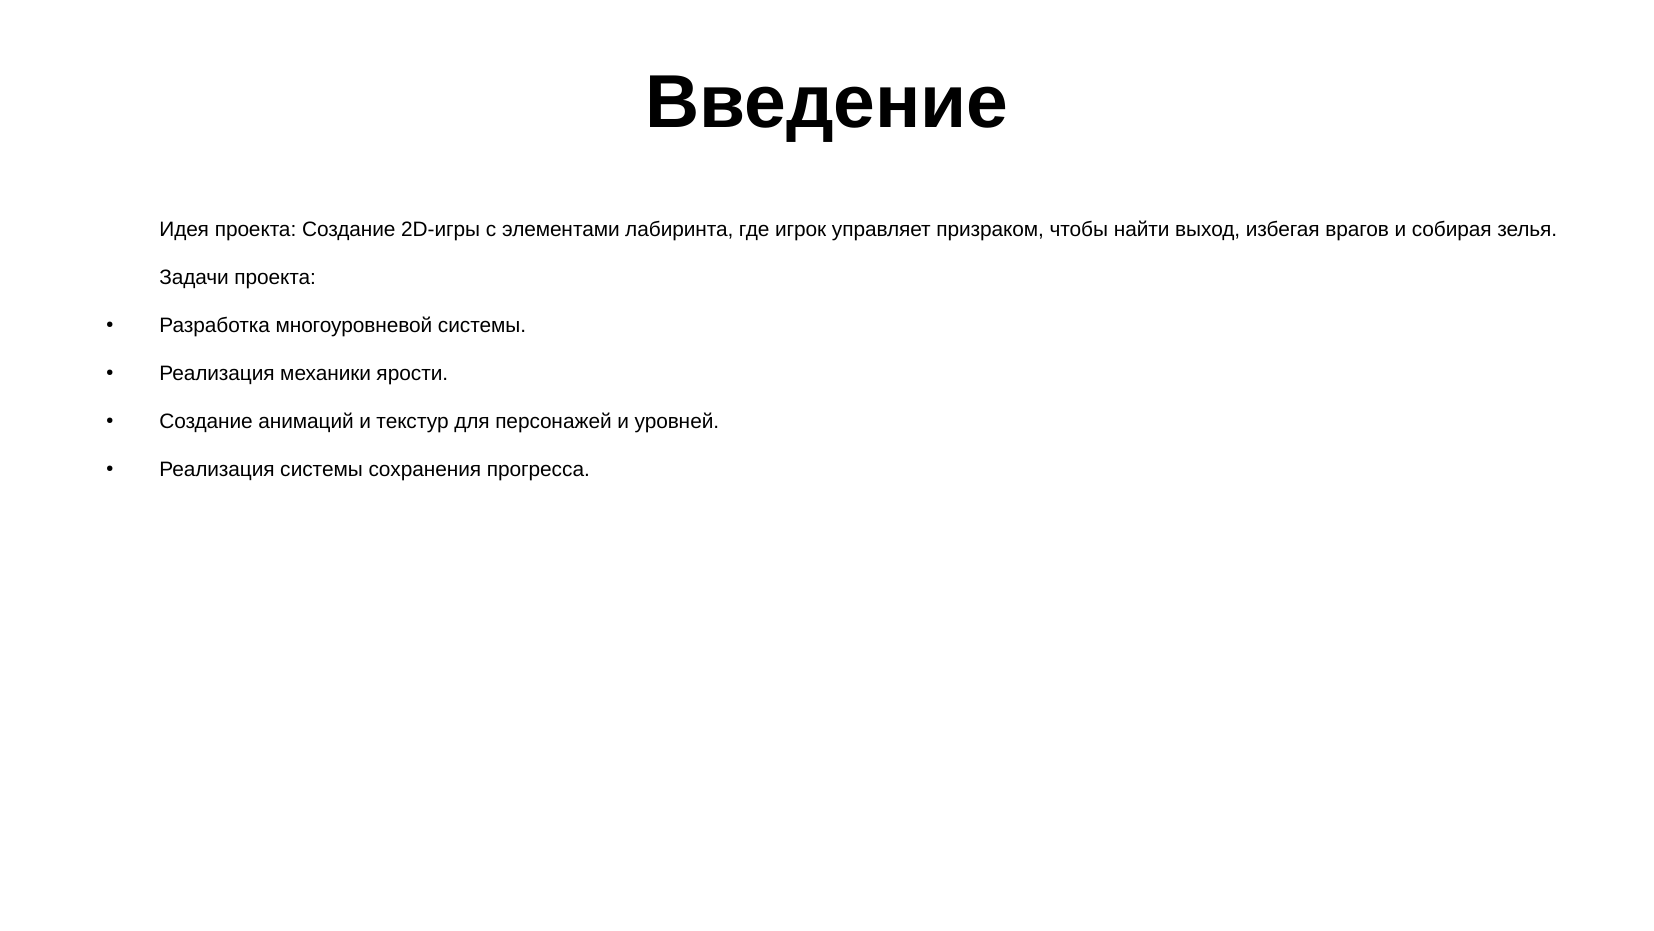

# Введение
Идея проекта: Создание 2D-игры с элементами лабиринта, где игрок управляет призраком, чтобы найти выход, избегая врагов и собирая зелья.
Задачи проекта:
Разработка многоуровневой системы.
Реализация механики ярости.
Создание анимаций и текстур для персонажей и уровней.
Реализация системы сохранения прогресса.